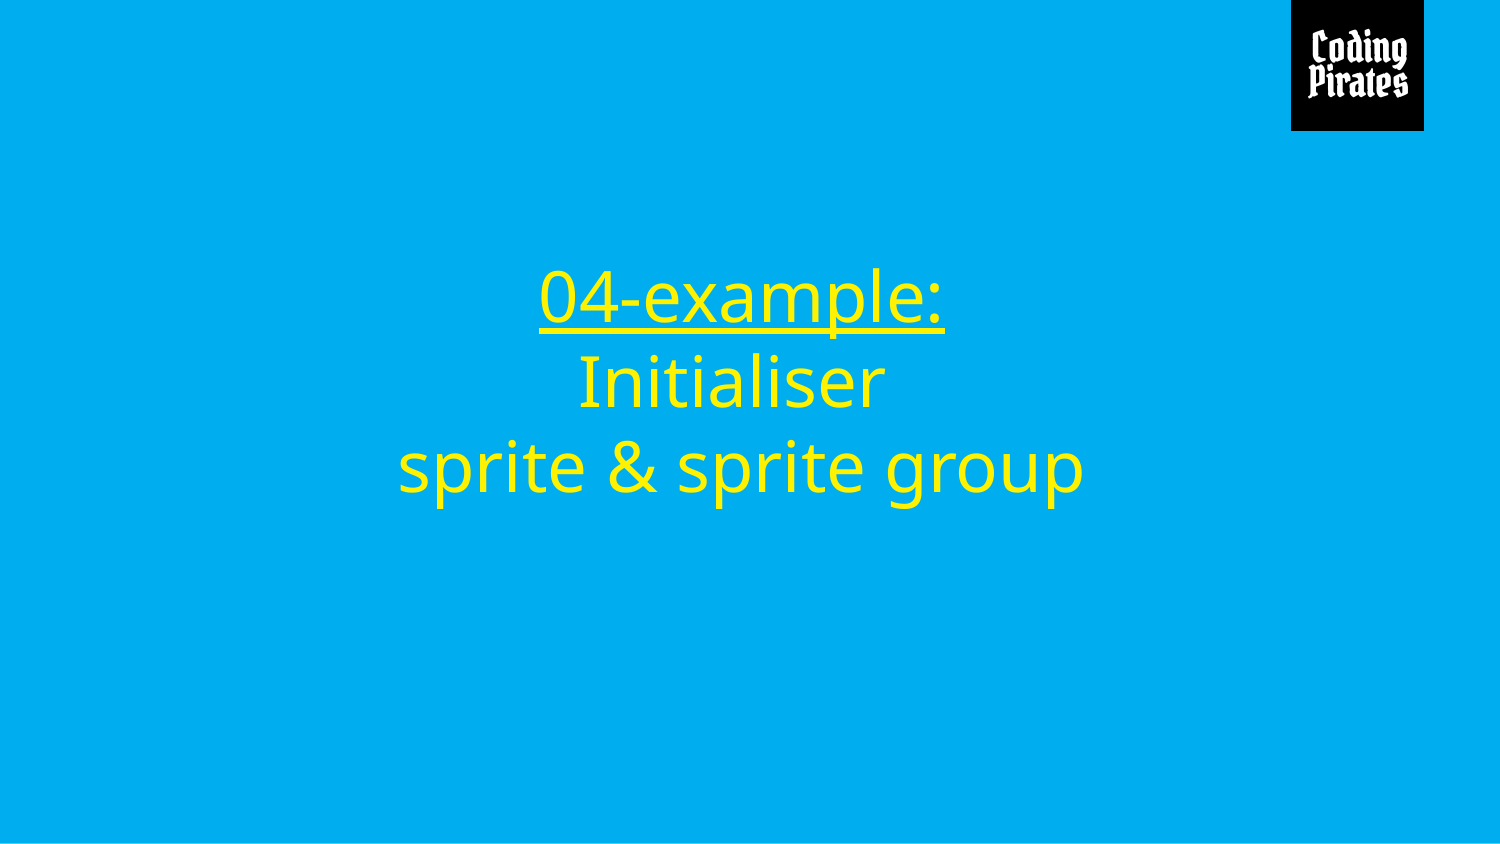

# 04-example: Initialiser sprite & sprite group